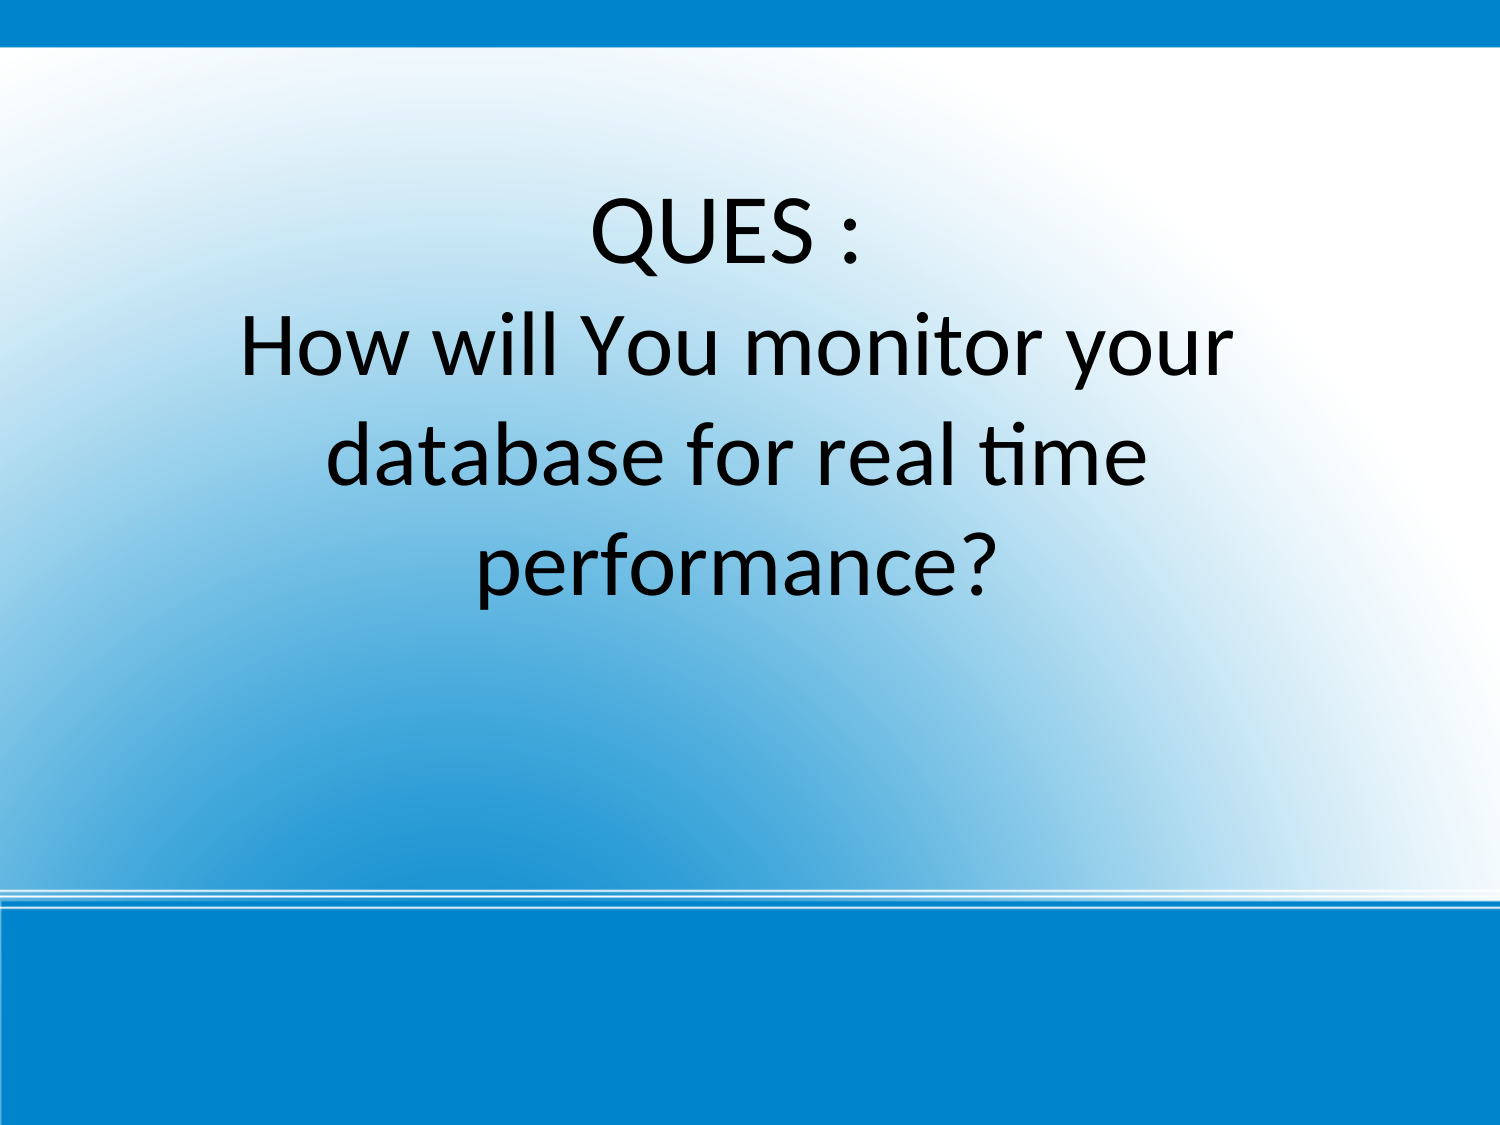

# QUES : How will You monitor your database for real time performance?